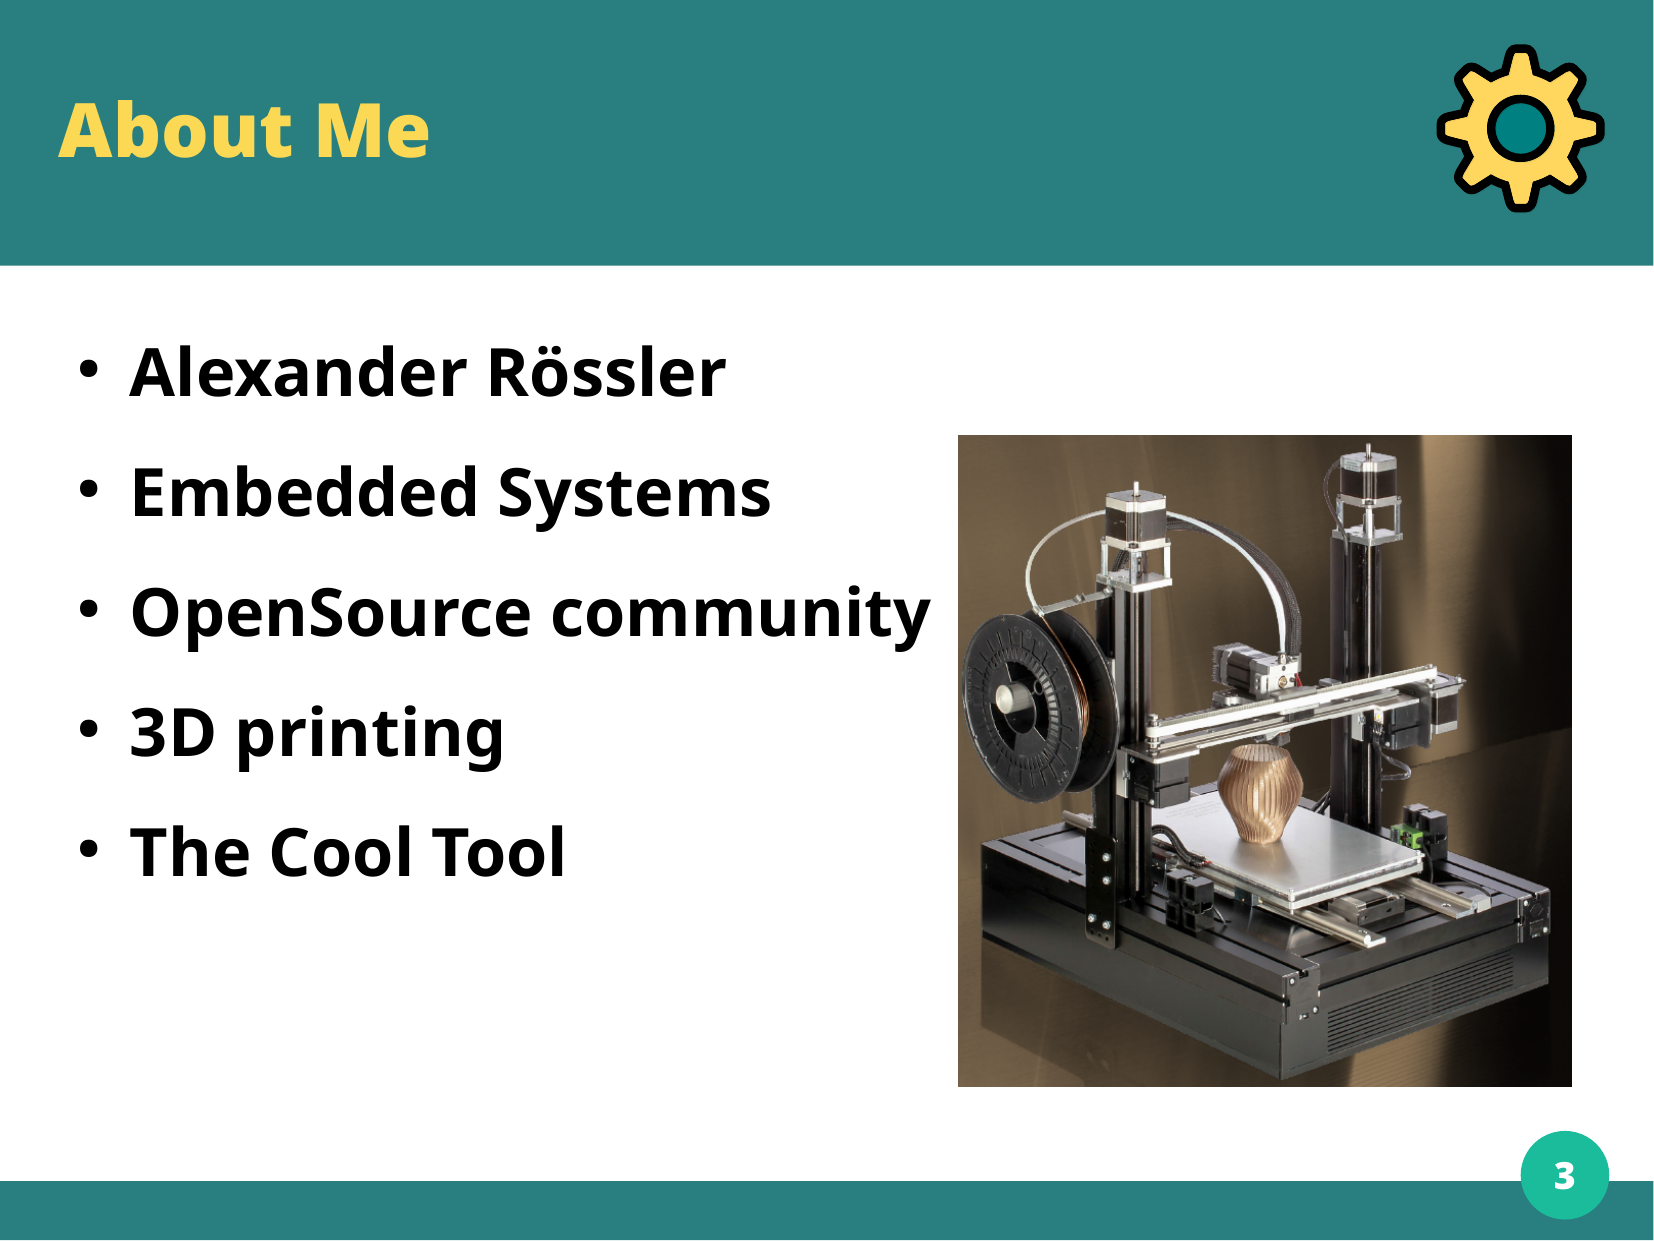

# About Me
Alexander Rössler
Embedded Systems
OpenSource community
3D printing
The Cool Tool
3